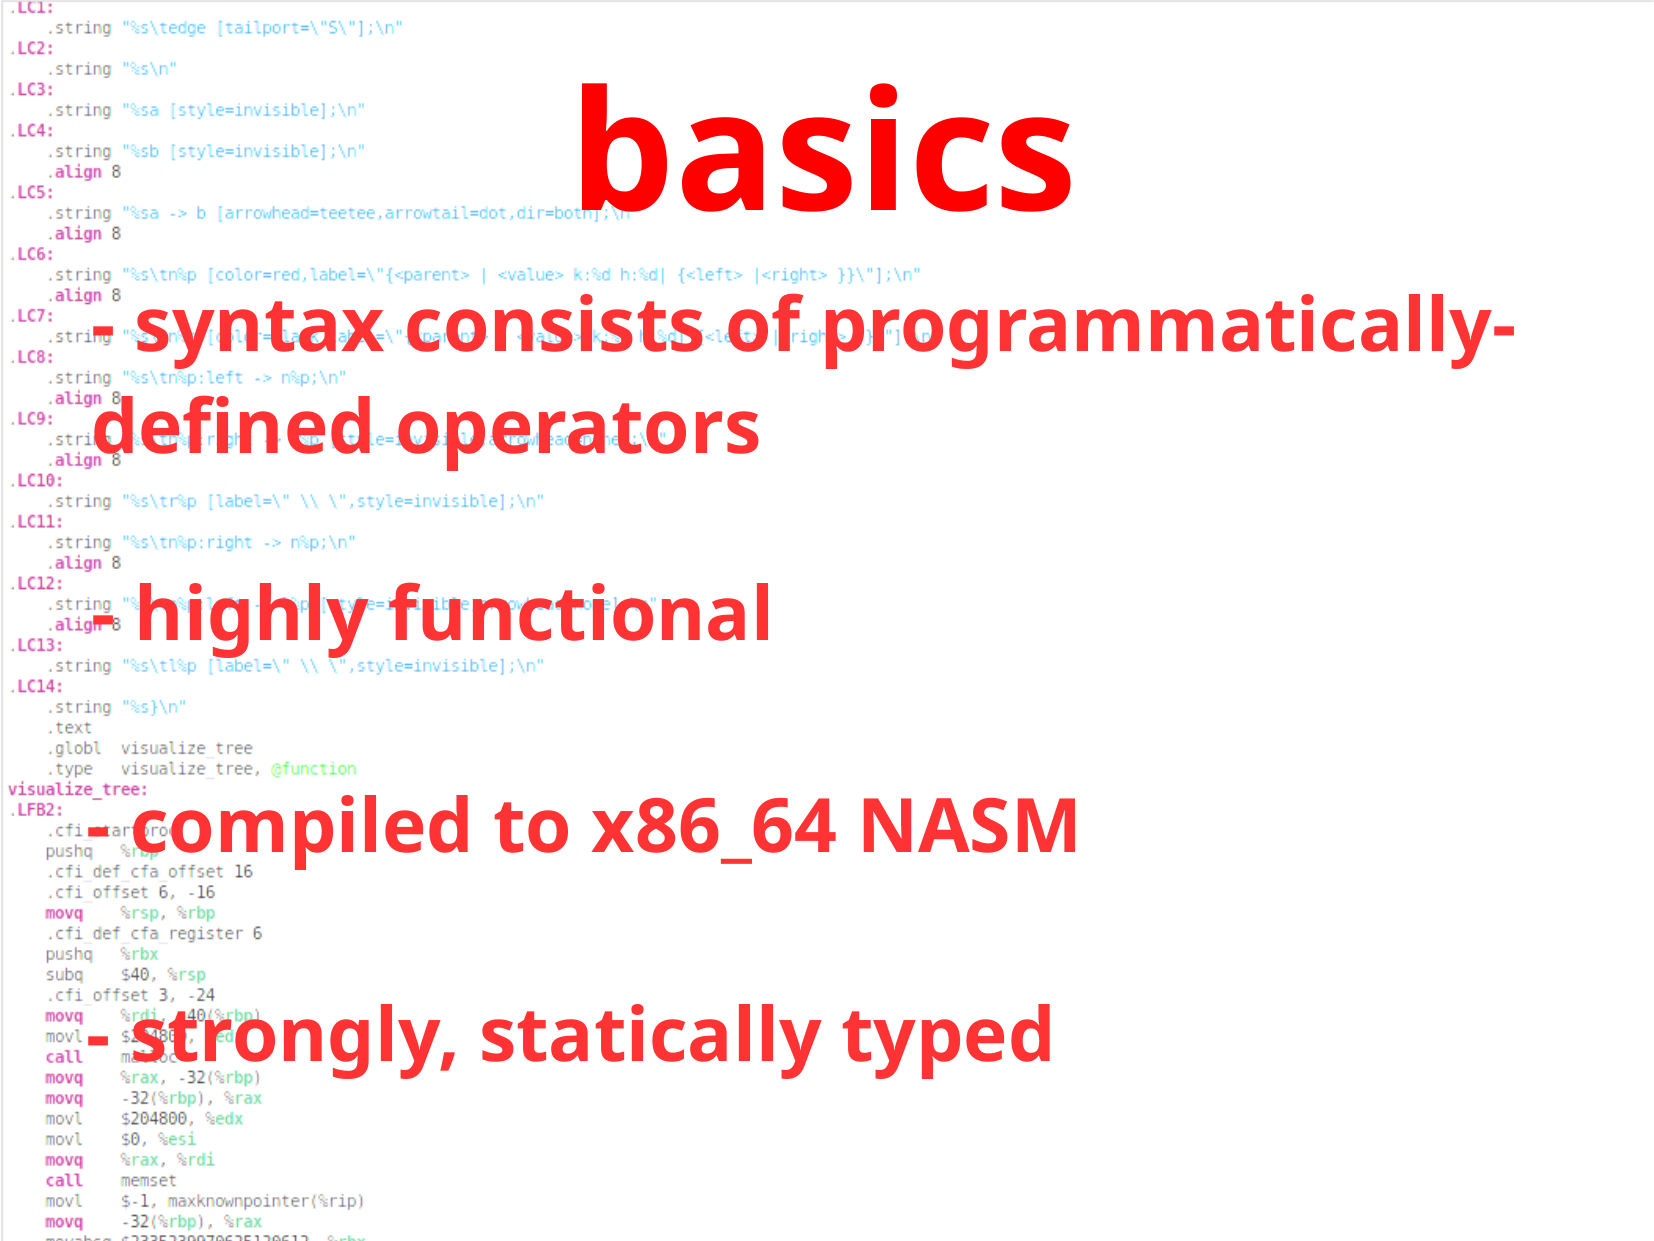

basics
- syntax consists of programmatically-defined operators
- highly functional
- compiled to x86_64 NASM
- strongly, statically typed